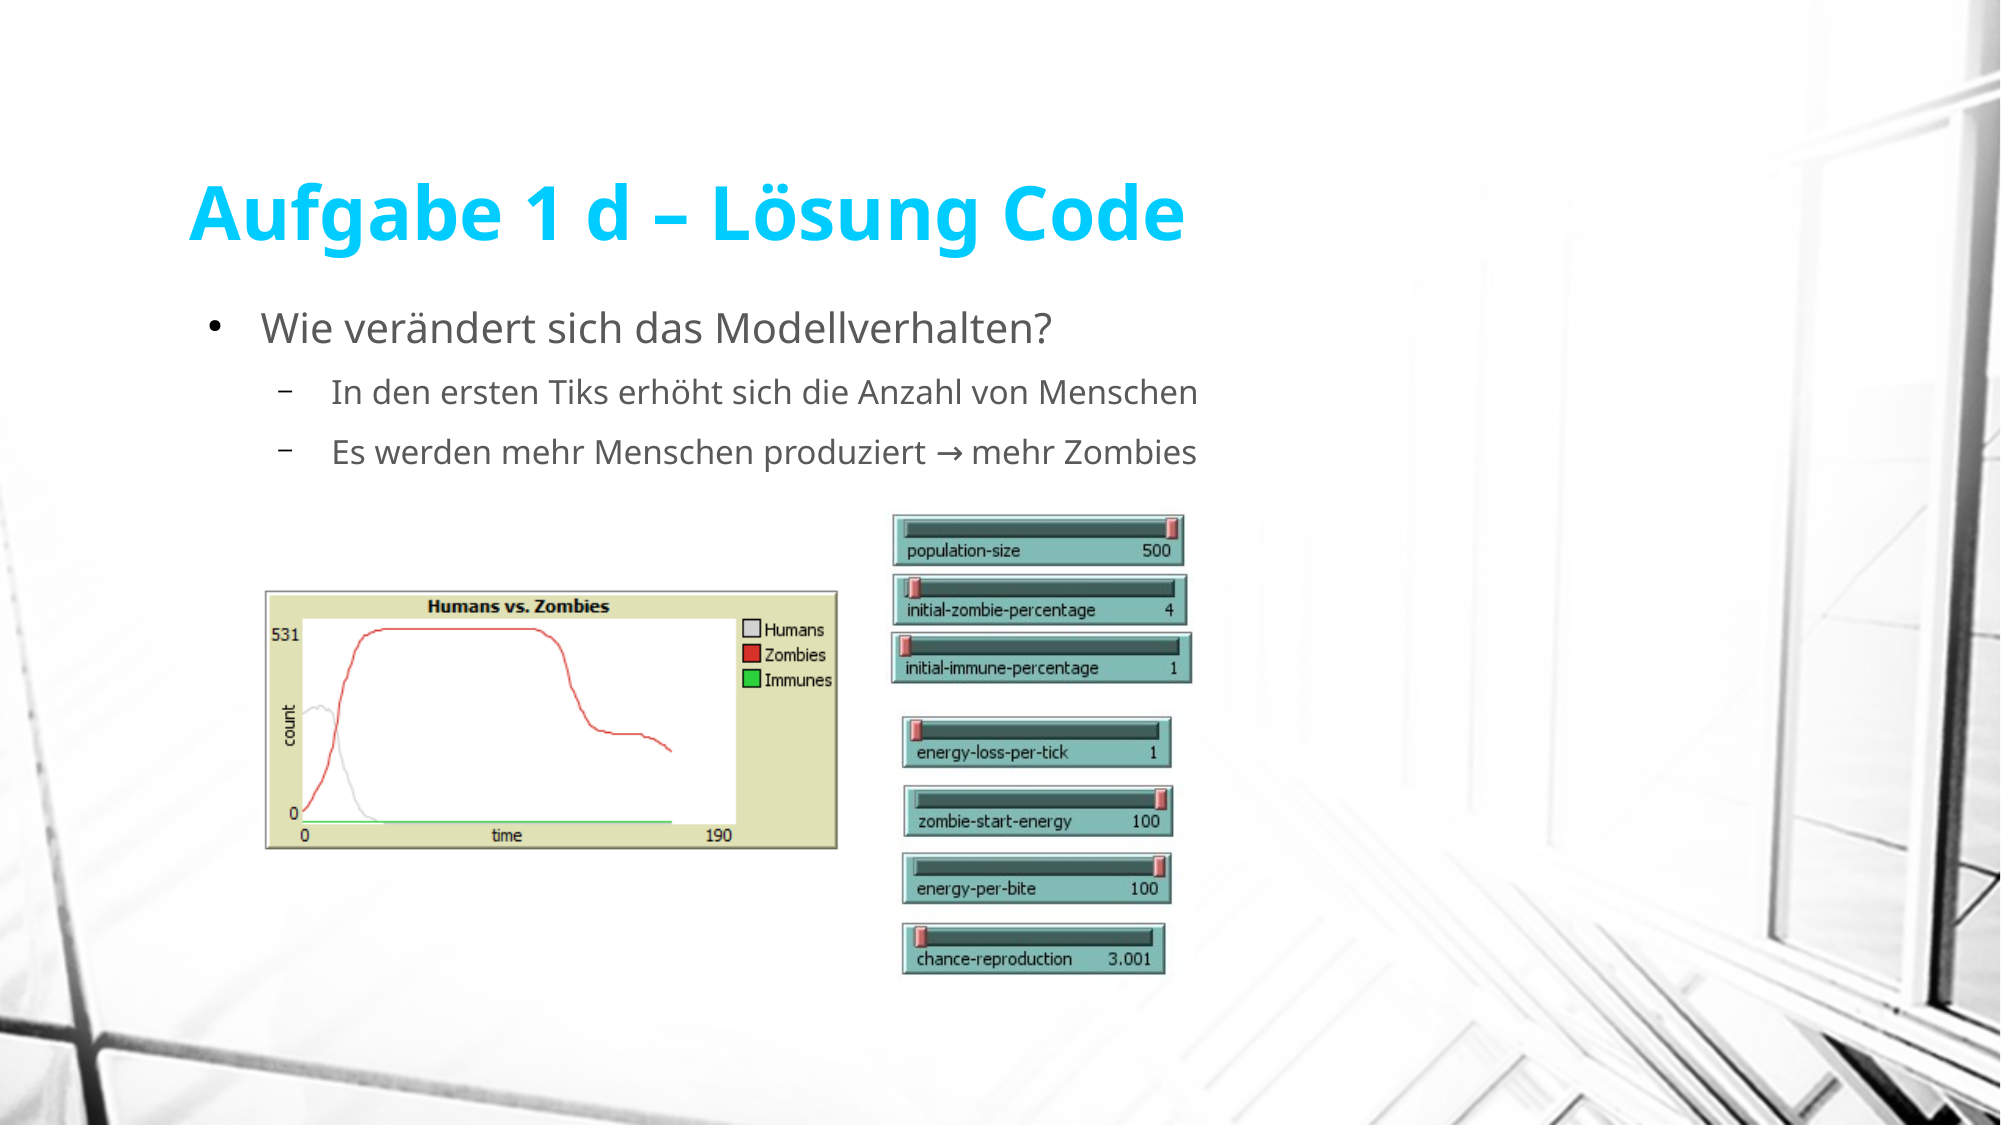

# Aufgabe 1 d – Lösung Code
Wie verändert sich das Modellverhalten?
In den ersten Tiks erhöht sich die Anzahl von Menschen
Es werden mehr Menschen produziert → mehr Zombies